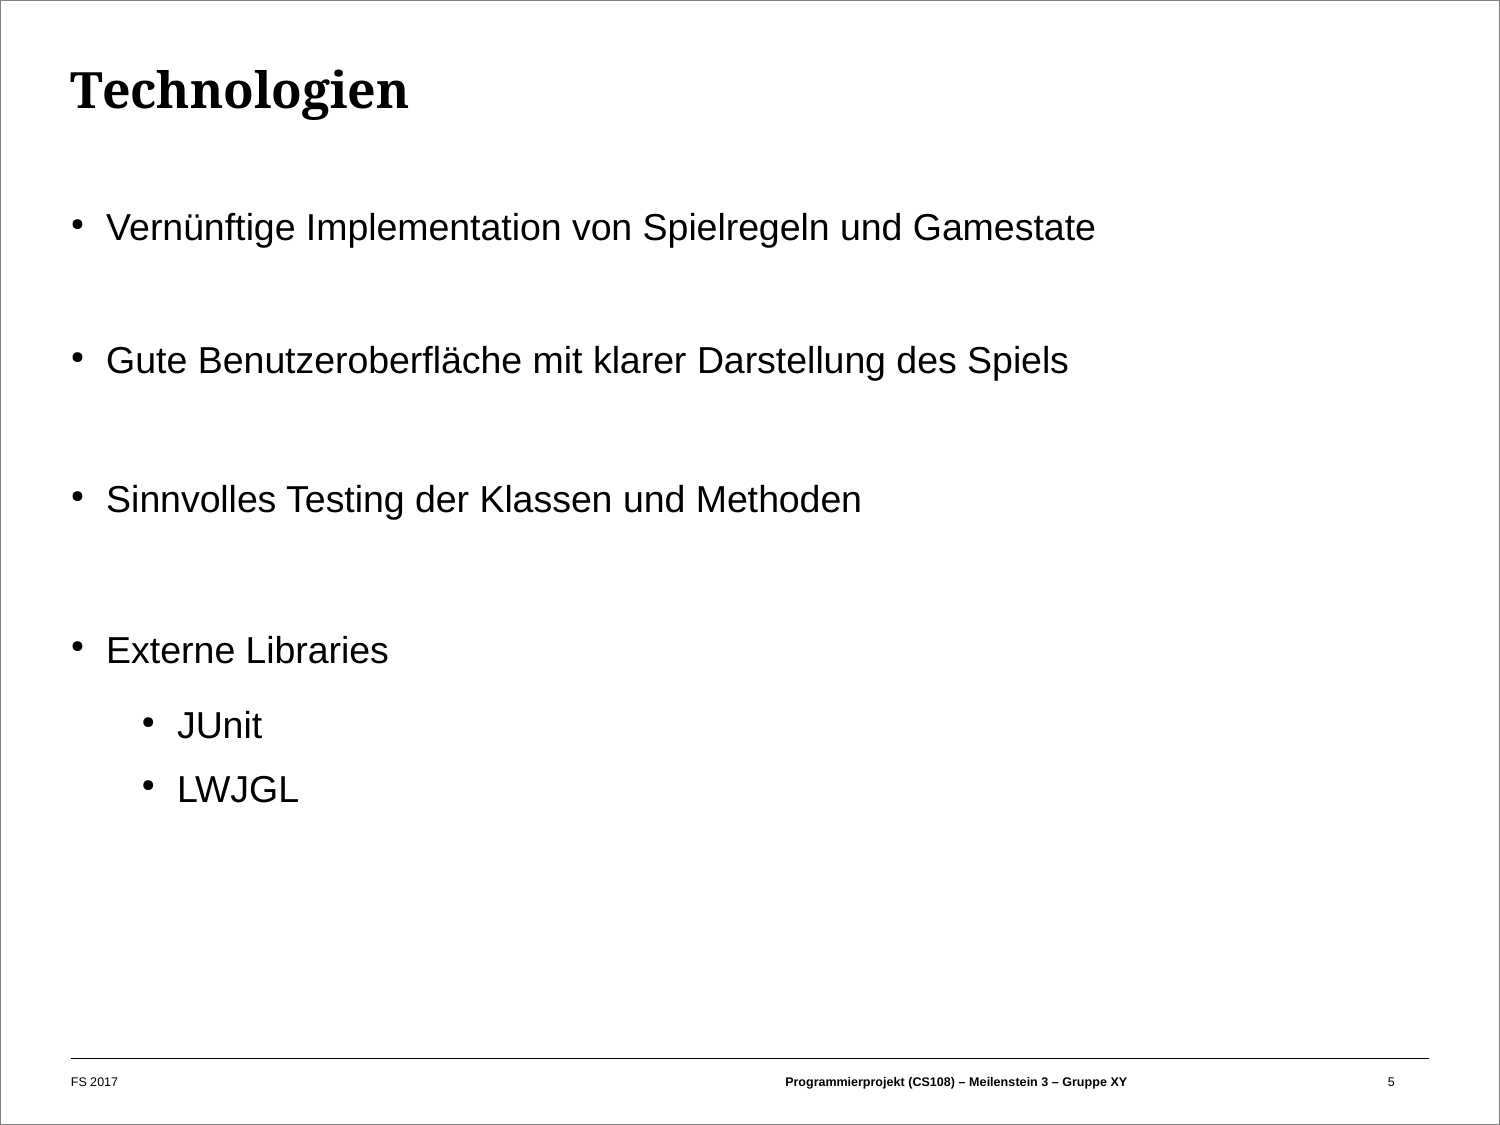

# Technologien
Vernünftige Implementation von Spielregeln und Gamestate
Gute Benutzeroberfläche mit klarer Darstellung des Spiels
Sinnvolles Testing der Klassen und Methoden
Externe Libraries
JUnit
LWJGL
FS 2017
Programmierprojekt (CS108) – Meilenstein 3 – Gruppe XY